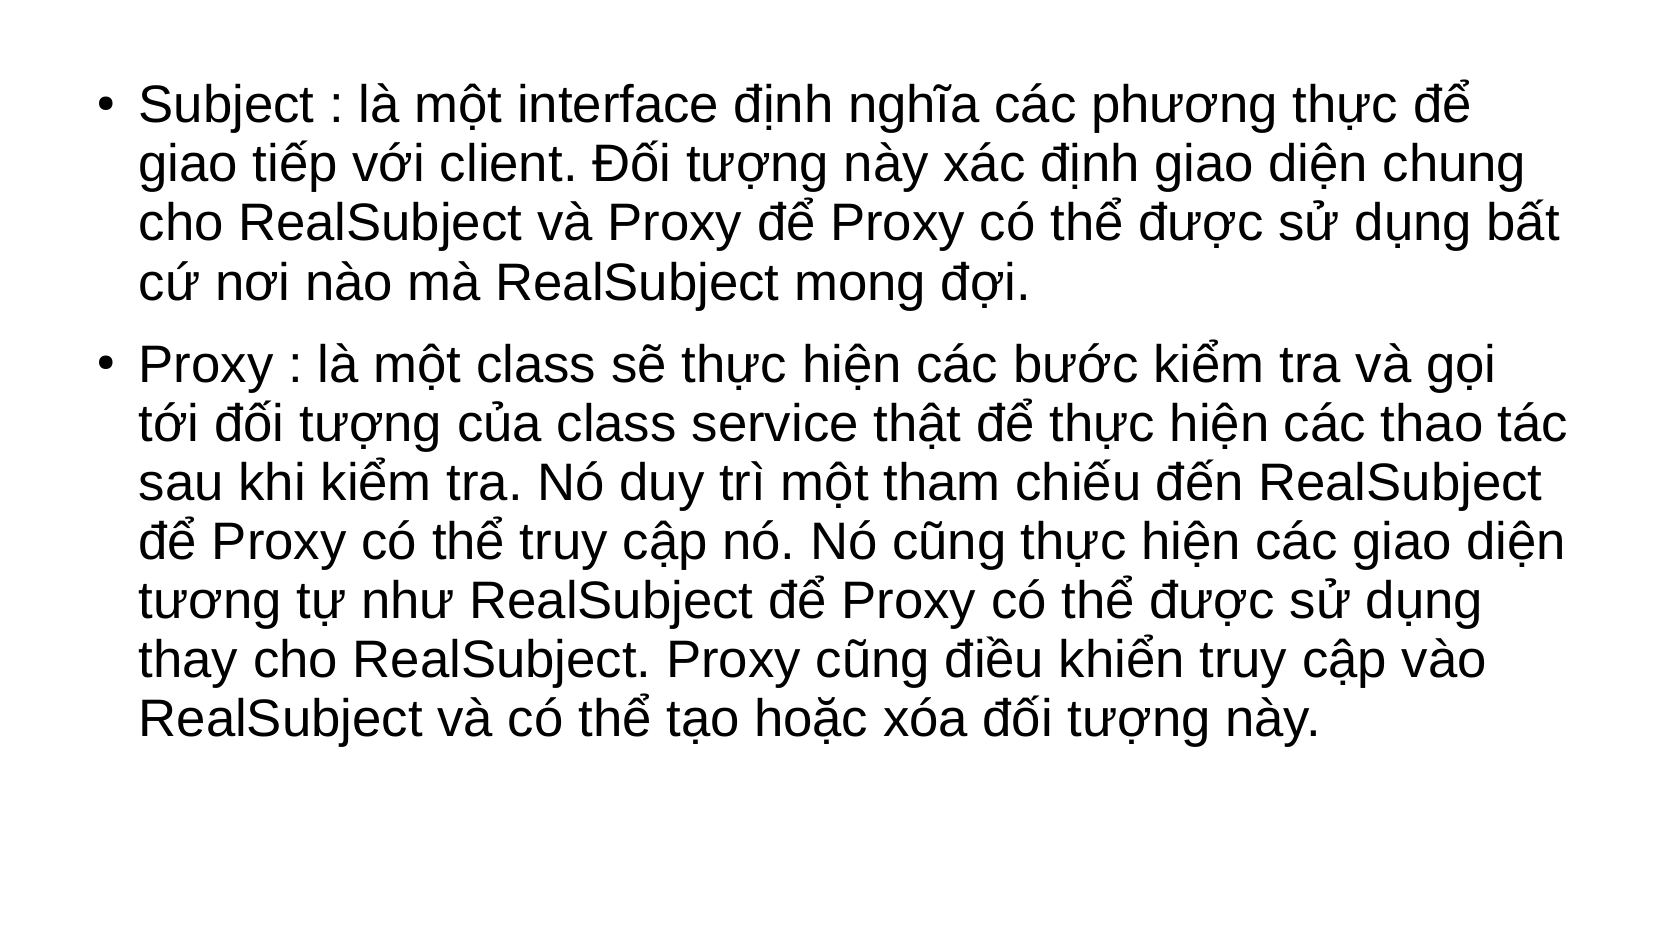

# Subject : là một interface định nghĩa các phương thực để giao tiếp với client. Đối tượng này xác định giao diện chung cho RealSubject và Proxy để Proxy có thể được sử dụng bất cứ nơi nào mà RealSubject mong đợi.
Proxy : là một class sẽ thực hiện các bước kiểm tra và gọi tới đối tượng của class service thật để thực hiện các thao tác sau khi kiểm tra. Nó duy trì một tham chiếu đến RealSubject để Proxy có thể truy cập nó. Nó cũng thực hiện các giao diện tương tự như RealSubject để Proxy có thể được sử dụng thay cho RealSubject. Proxy cũng điều khiển truy cập vào RealSubject và có thể tạo hoặc xóa đối tượng này.